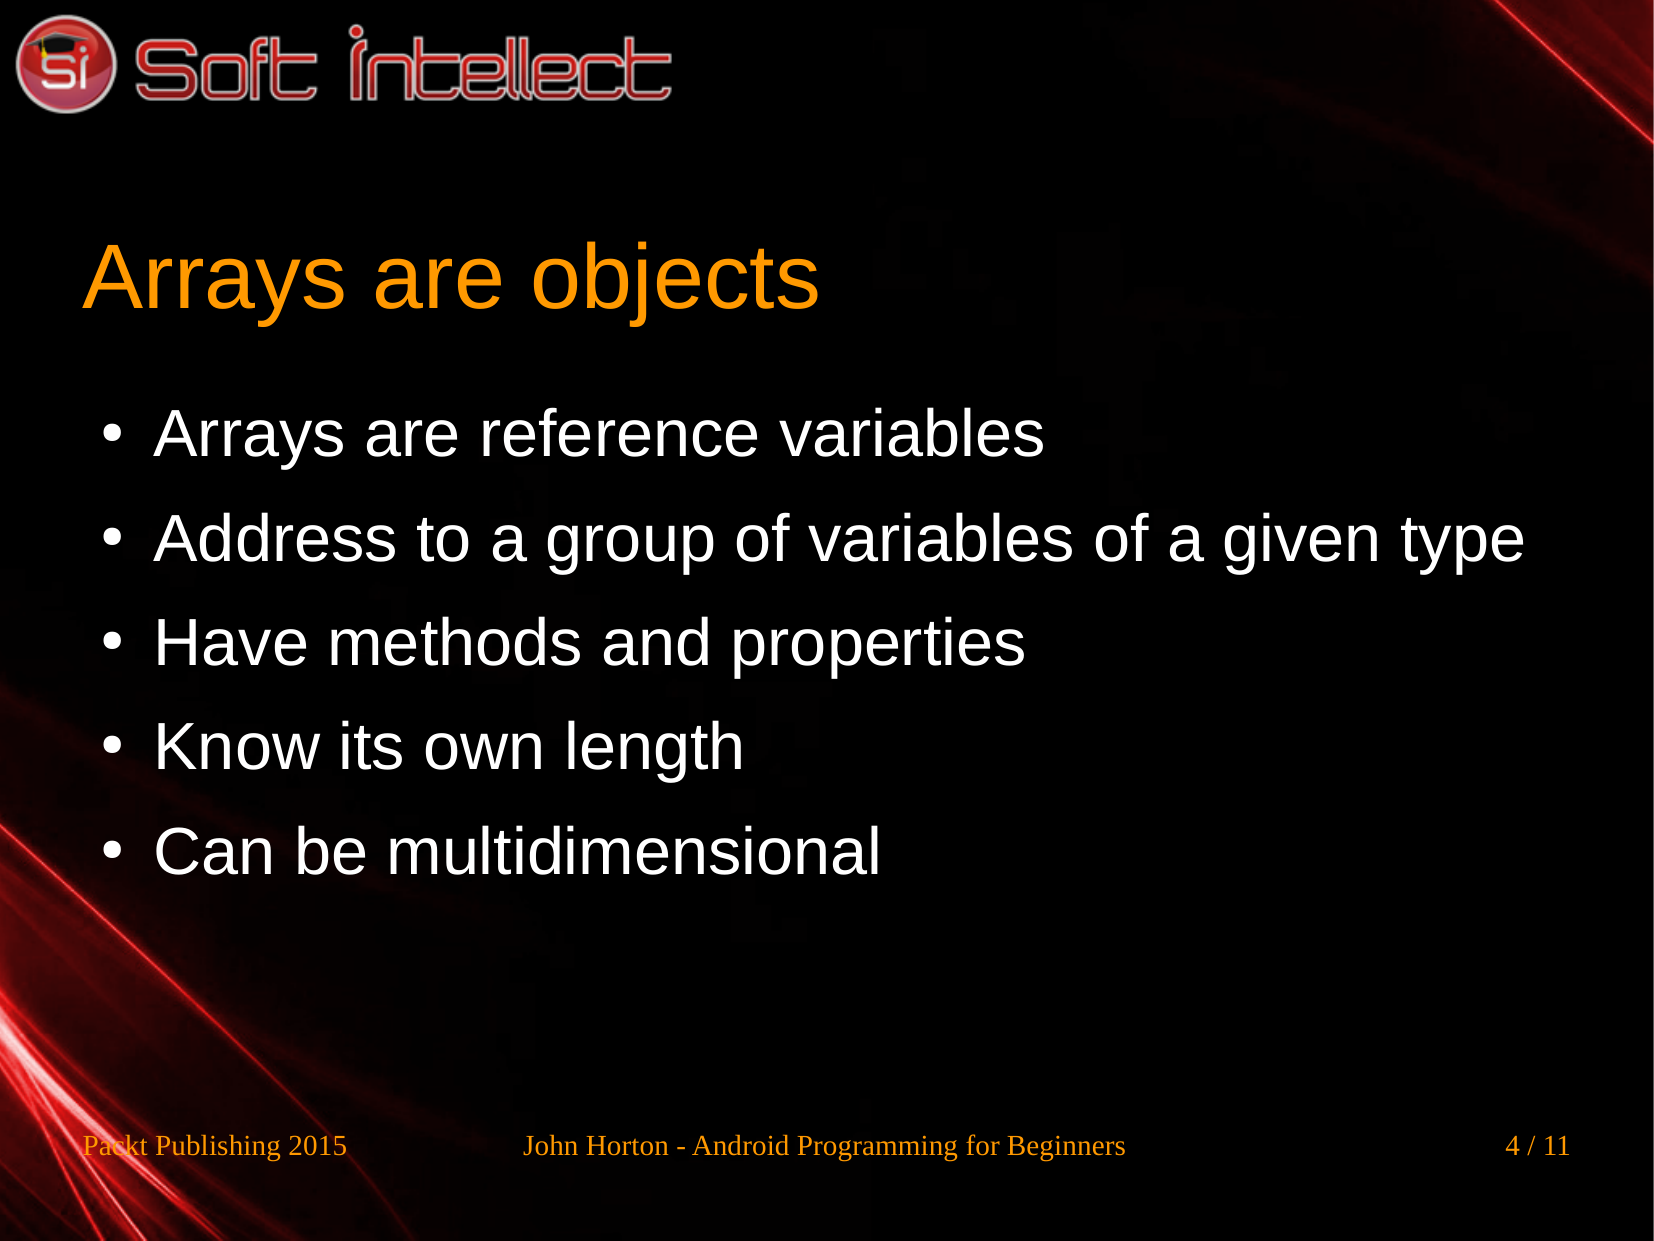

# Arrays are objects
Arrays are reference variables
Address to a group of variables of a given type
Have methods and properties
Know its own length
Can be multidimensional
Packt Publishing 2015
John Horton - Android Programming for Beginners
4